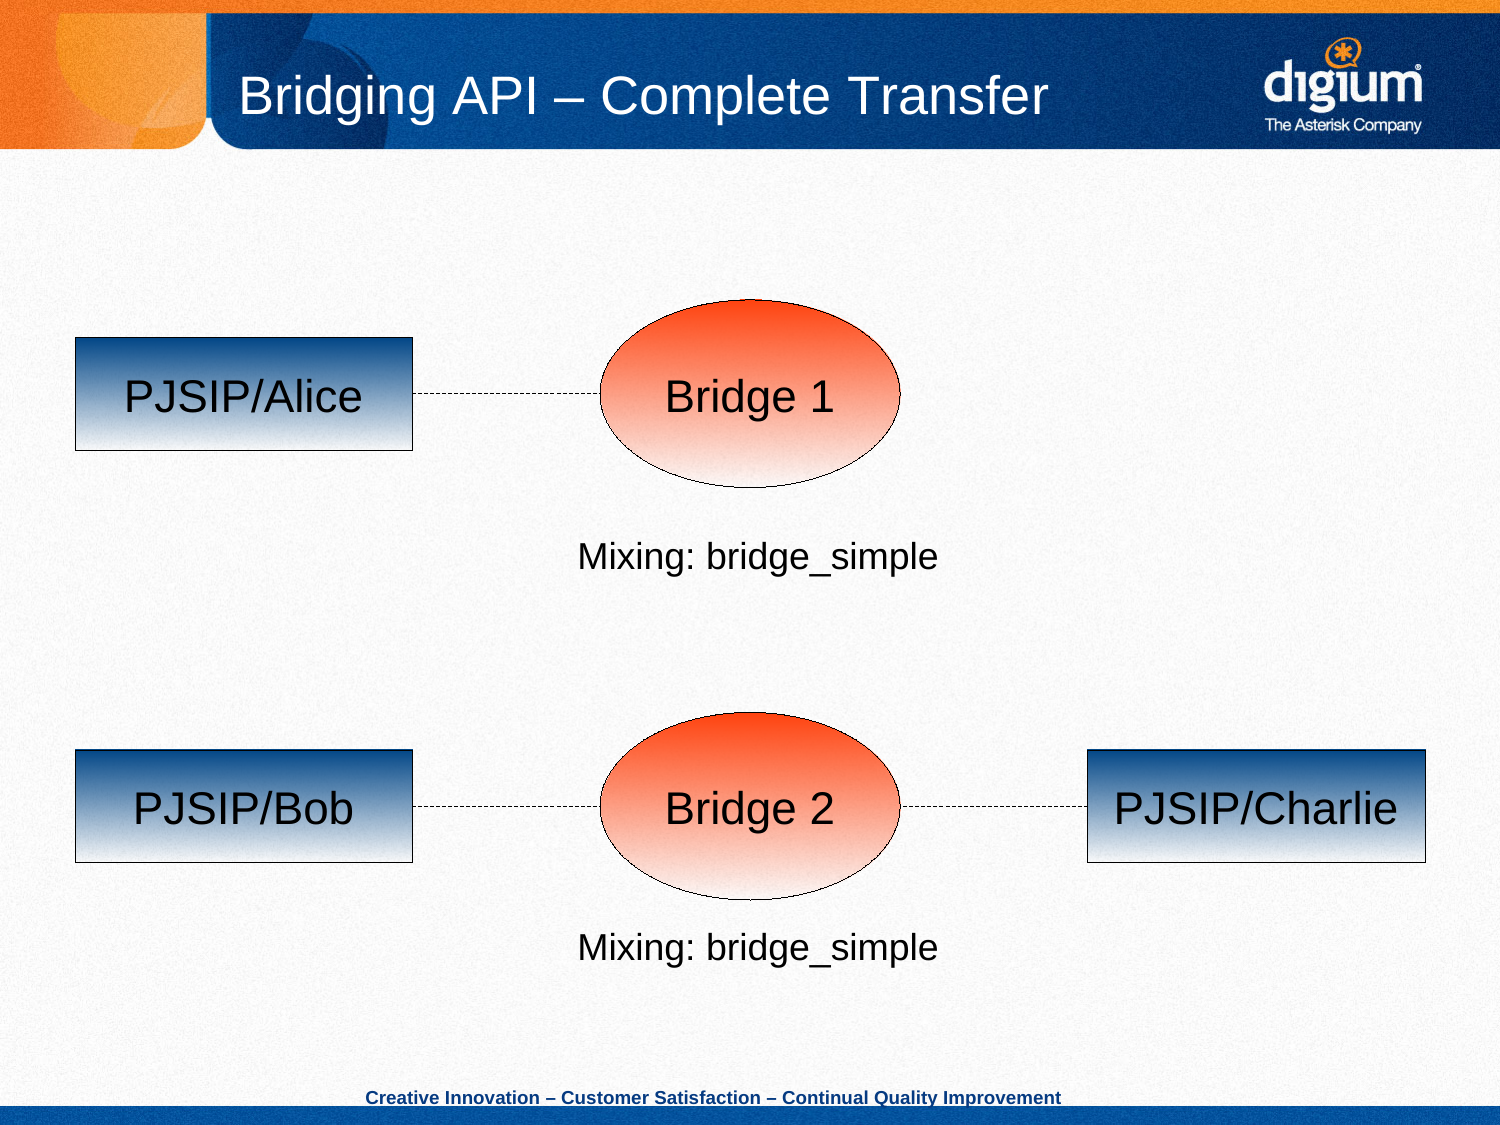

# Bridging API – Complete Transfer
Bridge 1
PJSIP/Alice
Mixing: bridge_simple
Bridge 2
PJSIP/Bob
PJSIP/Charlie
Mixing: bridge_simple